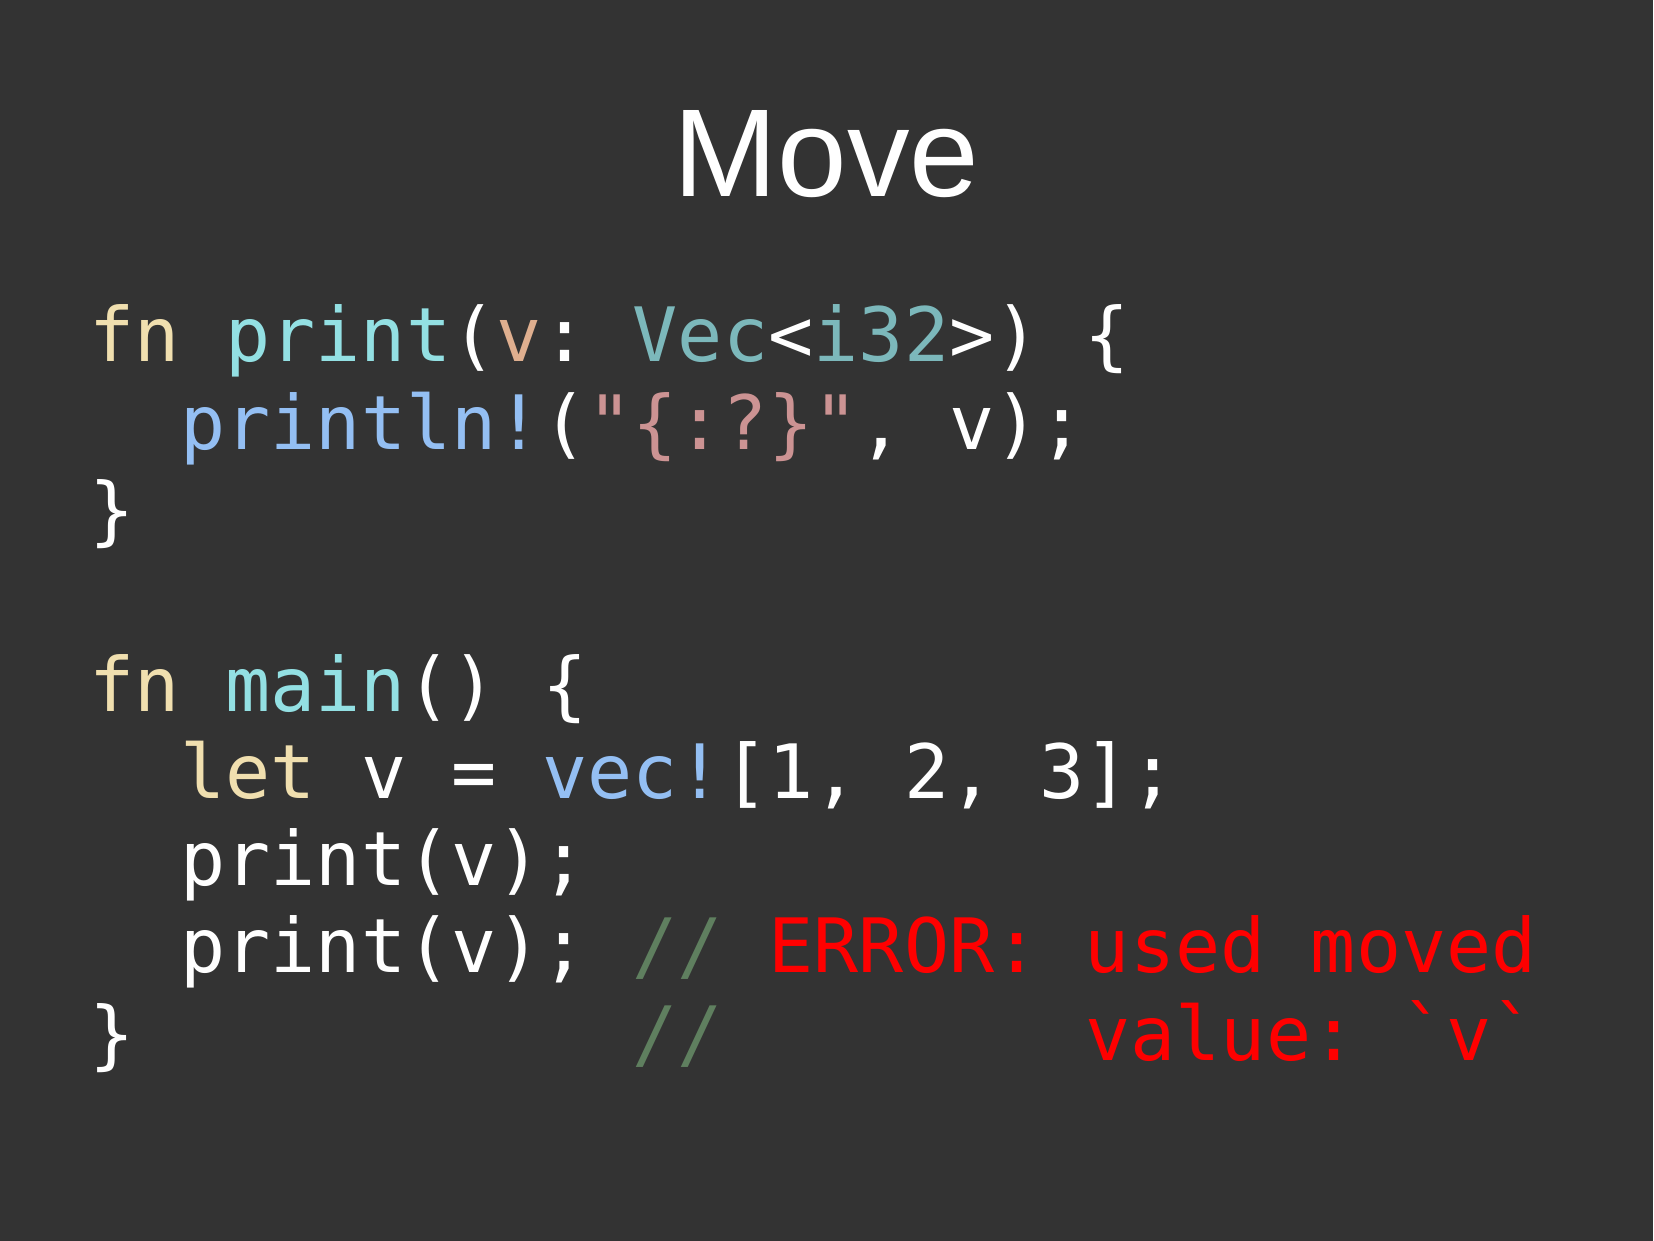

# Move
fn print(v: Vec<i32>) {
 println!("{:?}", v);
}
fn main() {
 let v = vec![1, 2, 3];
 print(v);
 print(v); // ERROR: used moved
} // value: `v`